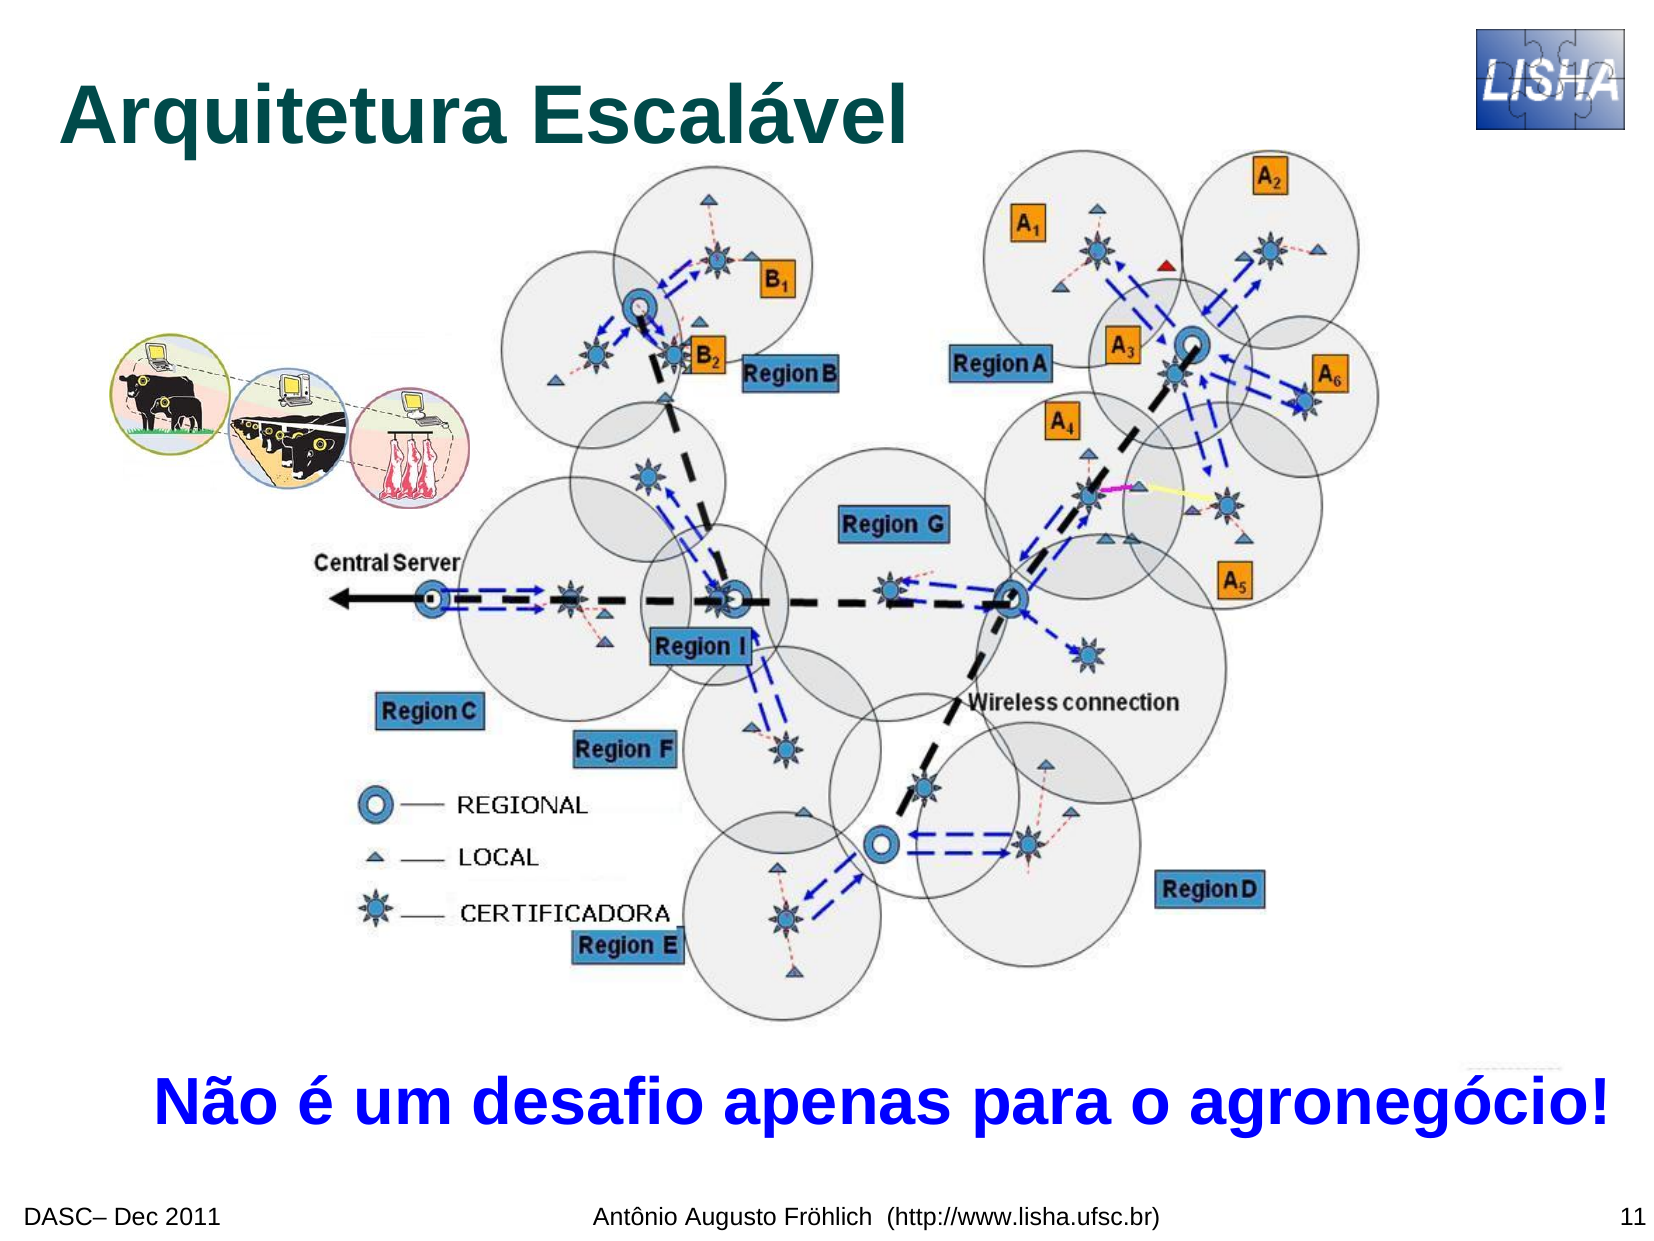

# Arquitetura Escalável
Não é um desafio apenas para o agronegócio!